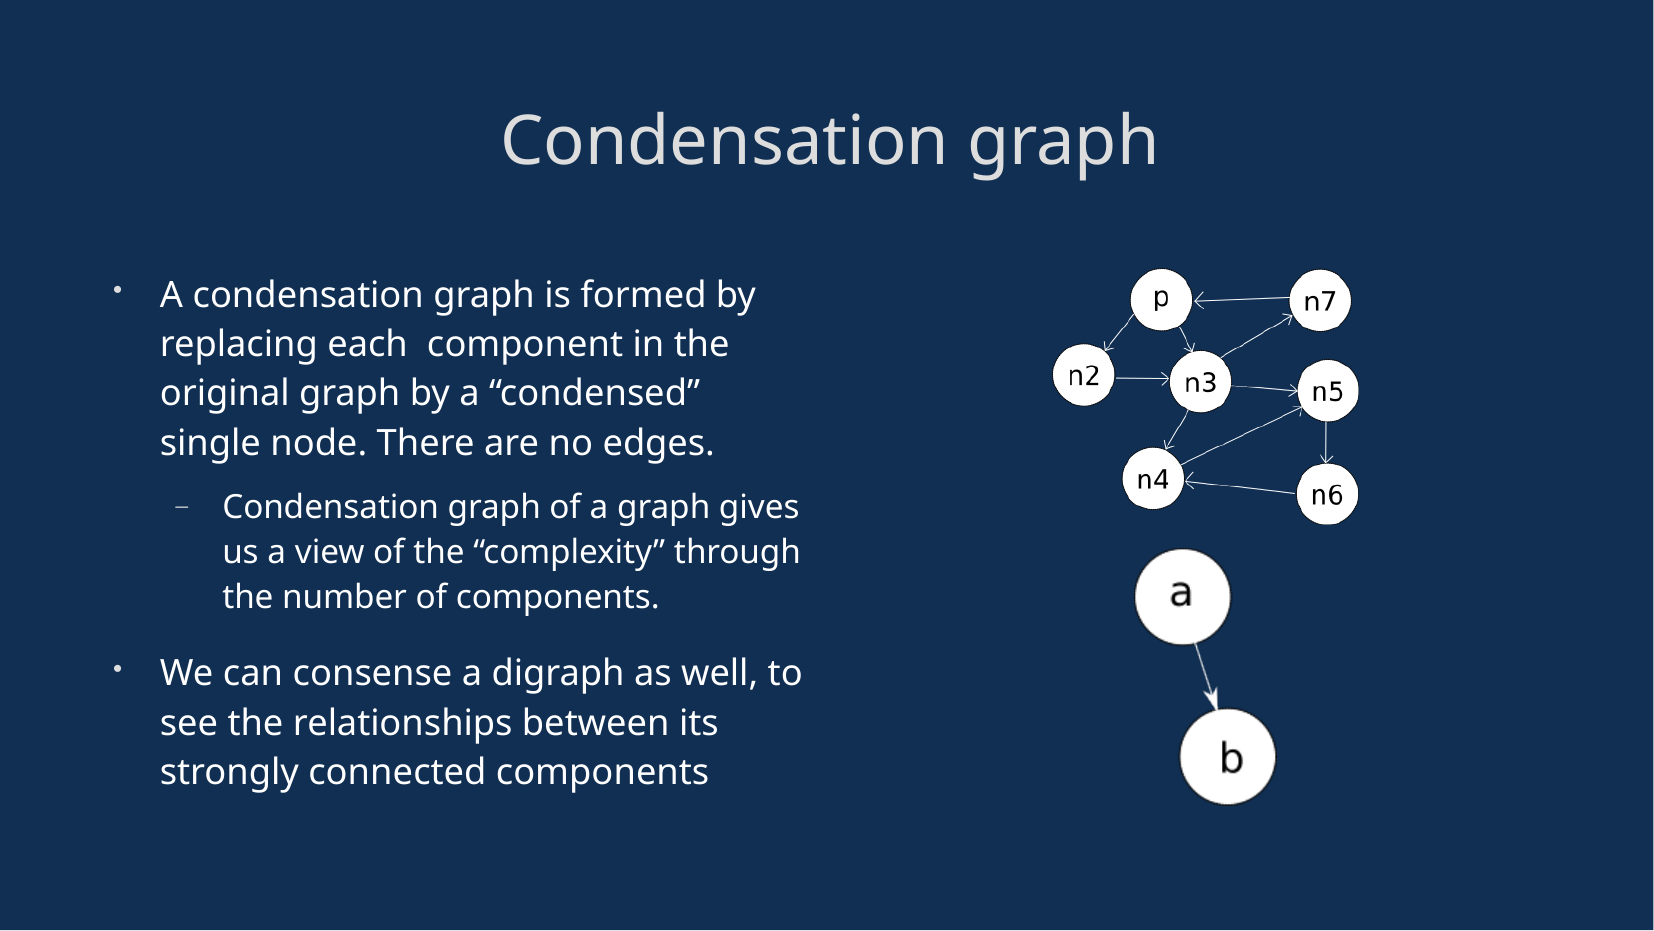

# Condensation graph
A condensation graph is formed by replacing each component in the original graph by a “condensed” single node. There are no edges.
Condensation graph of a graph gives us a view of the “complexity” through the number of components.
We can consense a digraph as well, to see the relationships between its strongly connected components